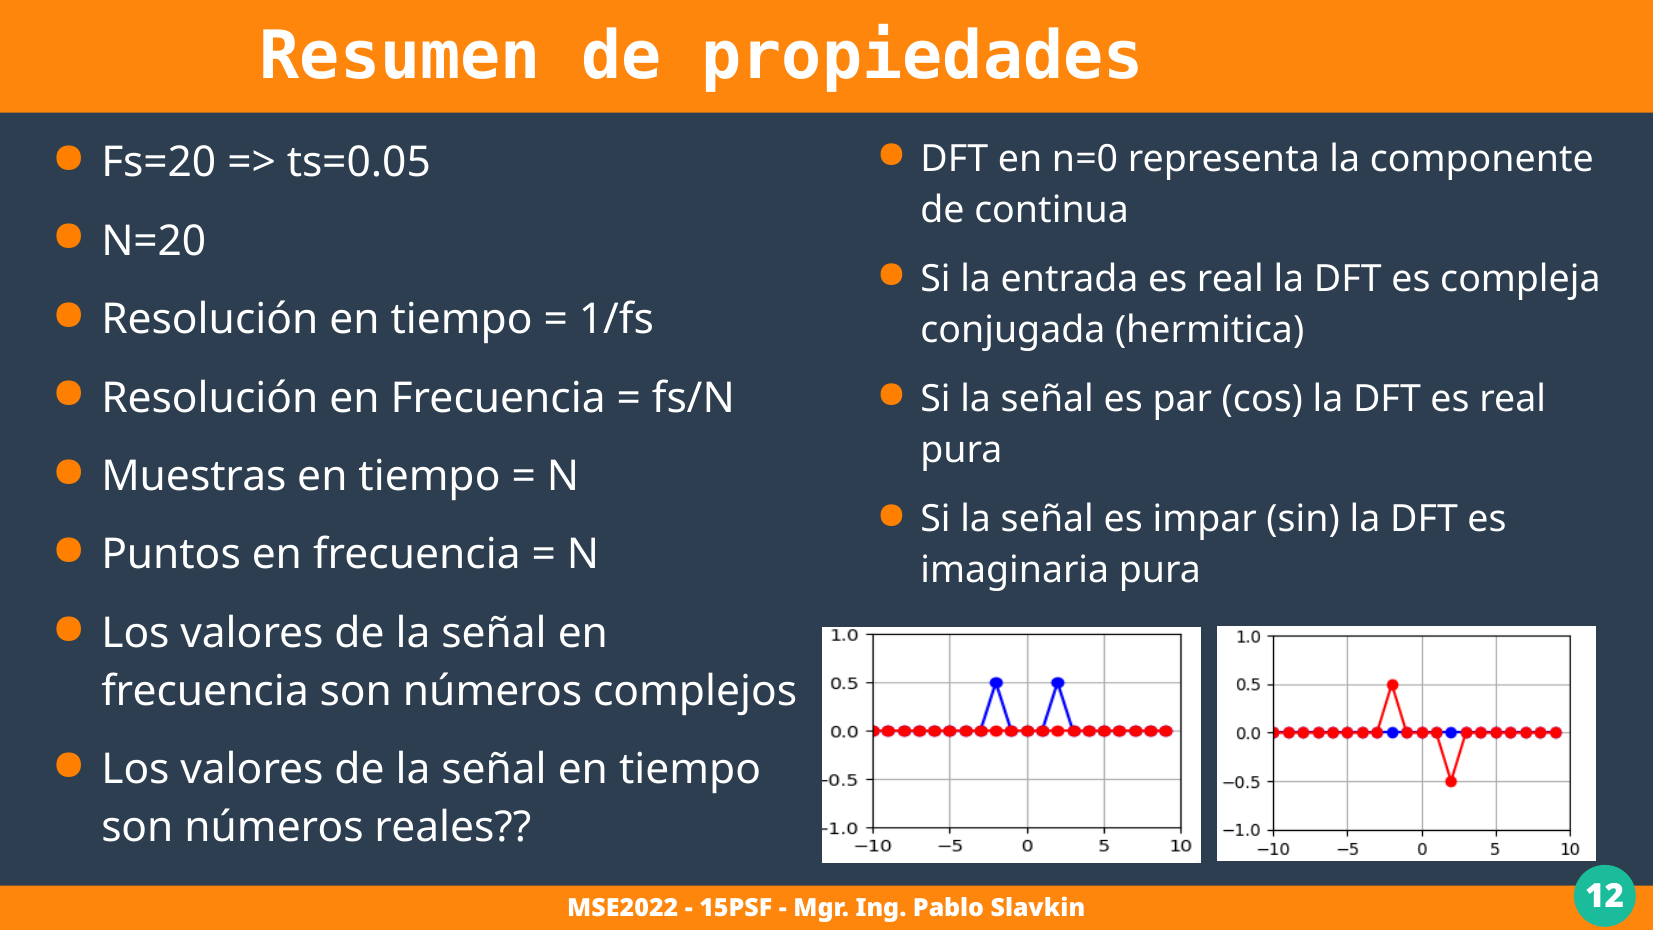

# Resumen de propiedades
Fs=20 => ts=0.05
N=20
Resolución en tiempo = 1/fs
Resolución en Frecuencia = fs/N
Muestras en tiempo = N
Puntos en frecuencia = N
Los valores de la señal en frecuencia son números complejos
Los valores de la señal en tiempo son números reales??
DFT en n=0 representa la componente de continua
Si la entrada es real la DFT es compleja conjugada (hermitica)
Si la señal es par (cos) la DFT es real pura
Si la señal es impar (sin) la DFT es imaginaria pura
MSE2022 - 15PSF - Mgr. Ing. Pablo Slavkin